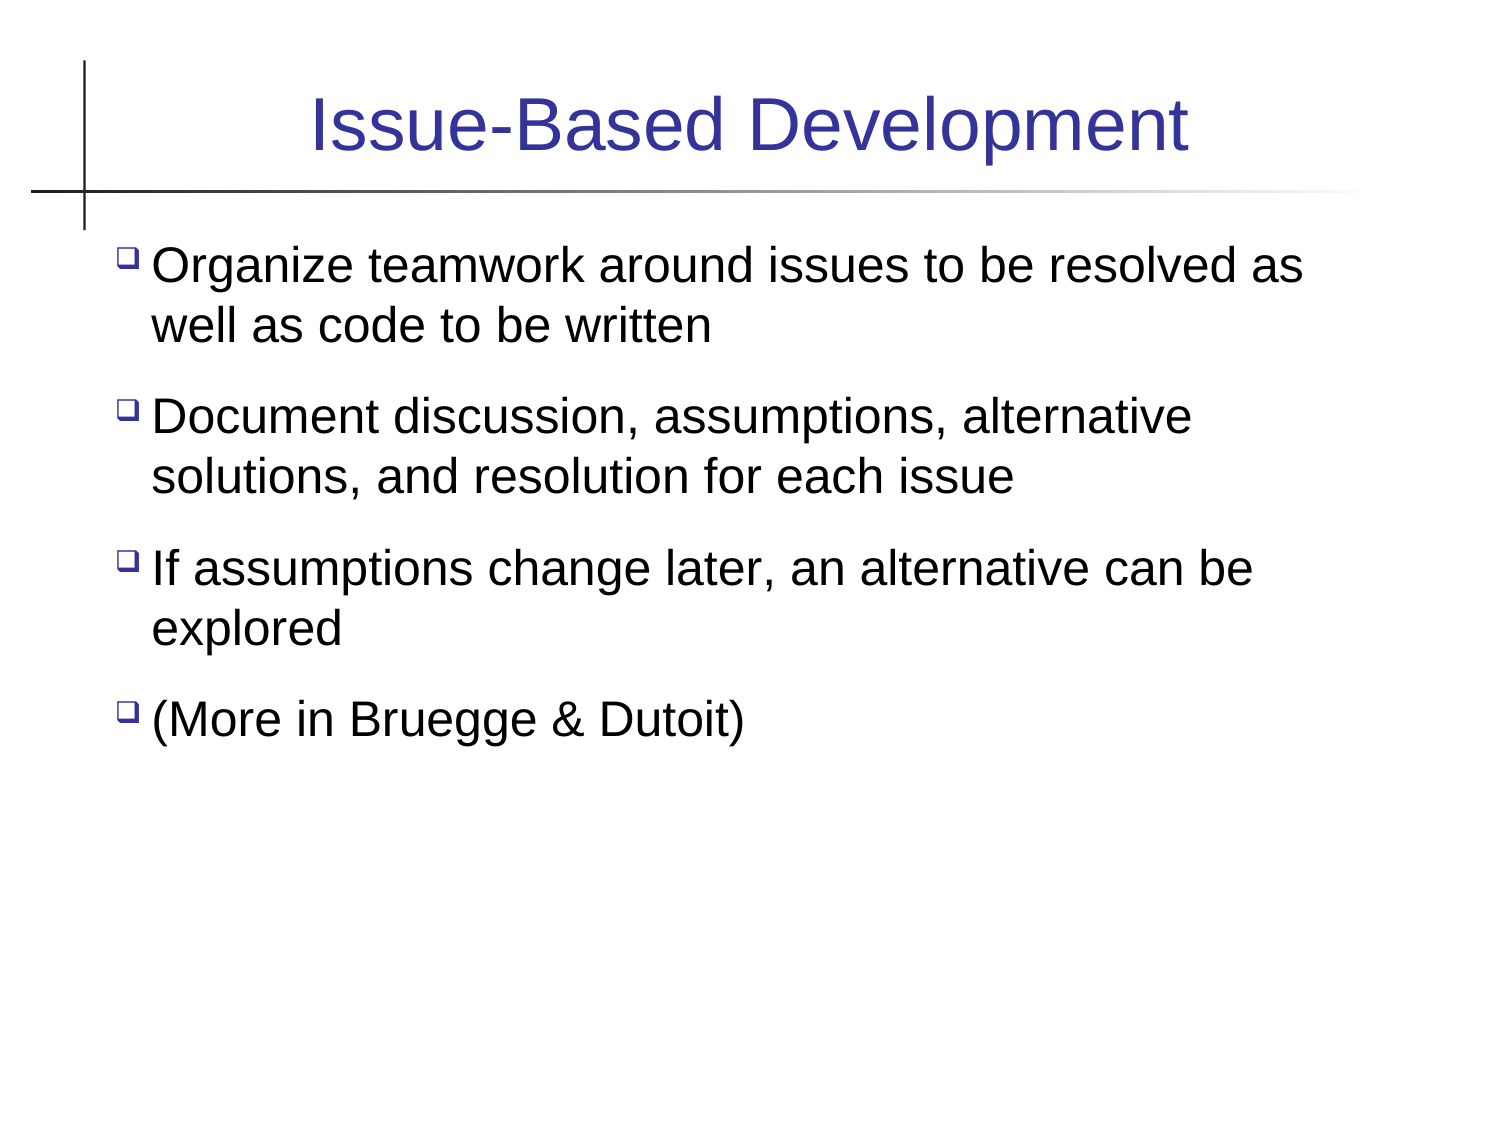

# Issue-Based Development
Organize teamwork around issues to be resolved as well as code to be written
Document discussion, assumptions, alternative solutions, and resolution for each issue
If assumptions change later, an alternative can be explored
(More in Bruegge & Dutoit)